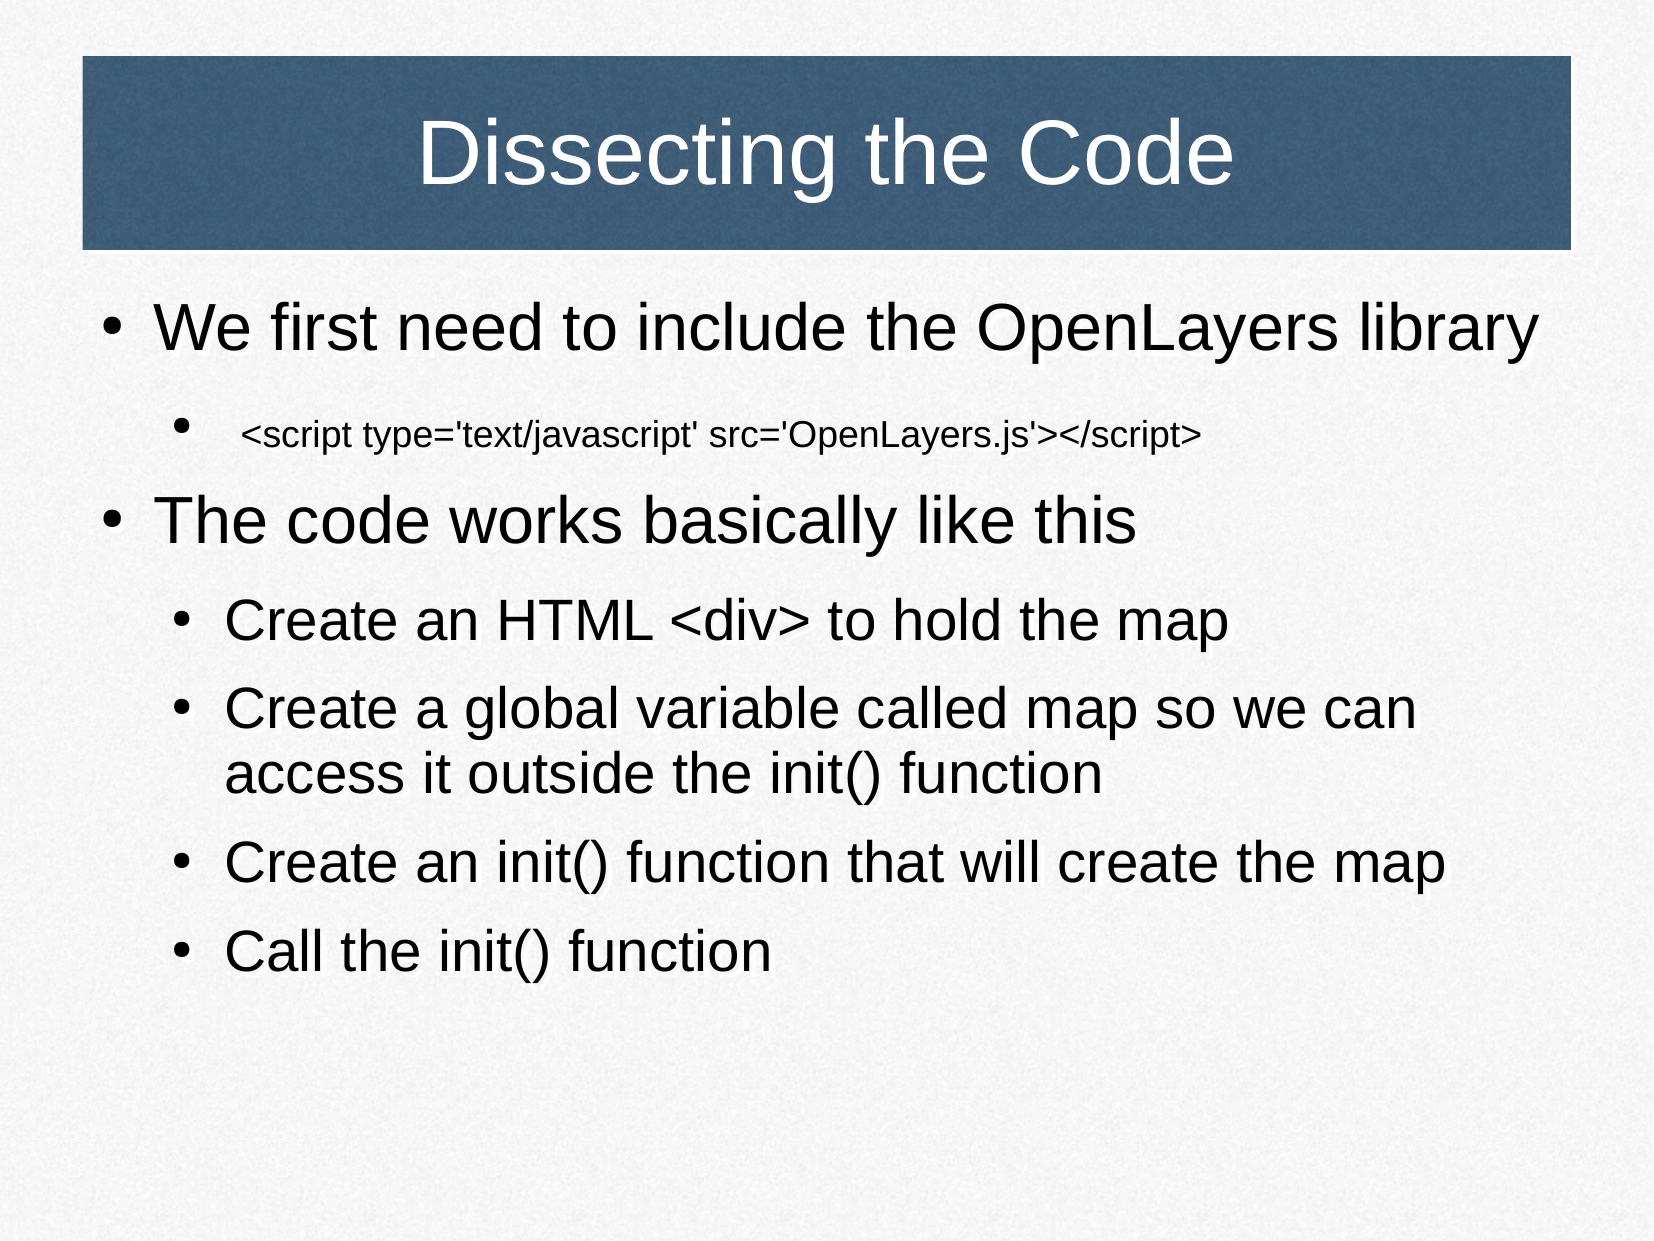

# Dissecting the Code
We first need to include the OpenLayers library
 <script type='text/javascript' src='OpenLayers.js'></script>
The code works basically like this
Create an HTML <div> to hold the map
Create a global variable called map so we can access it outside the init() function
Create an init() function that will create the map
Call the init() function